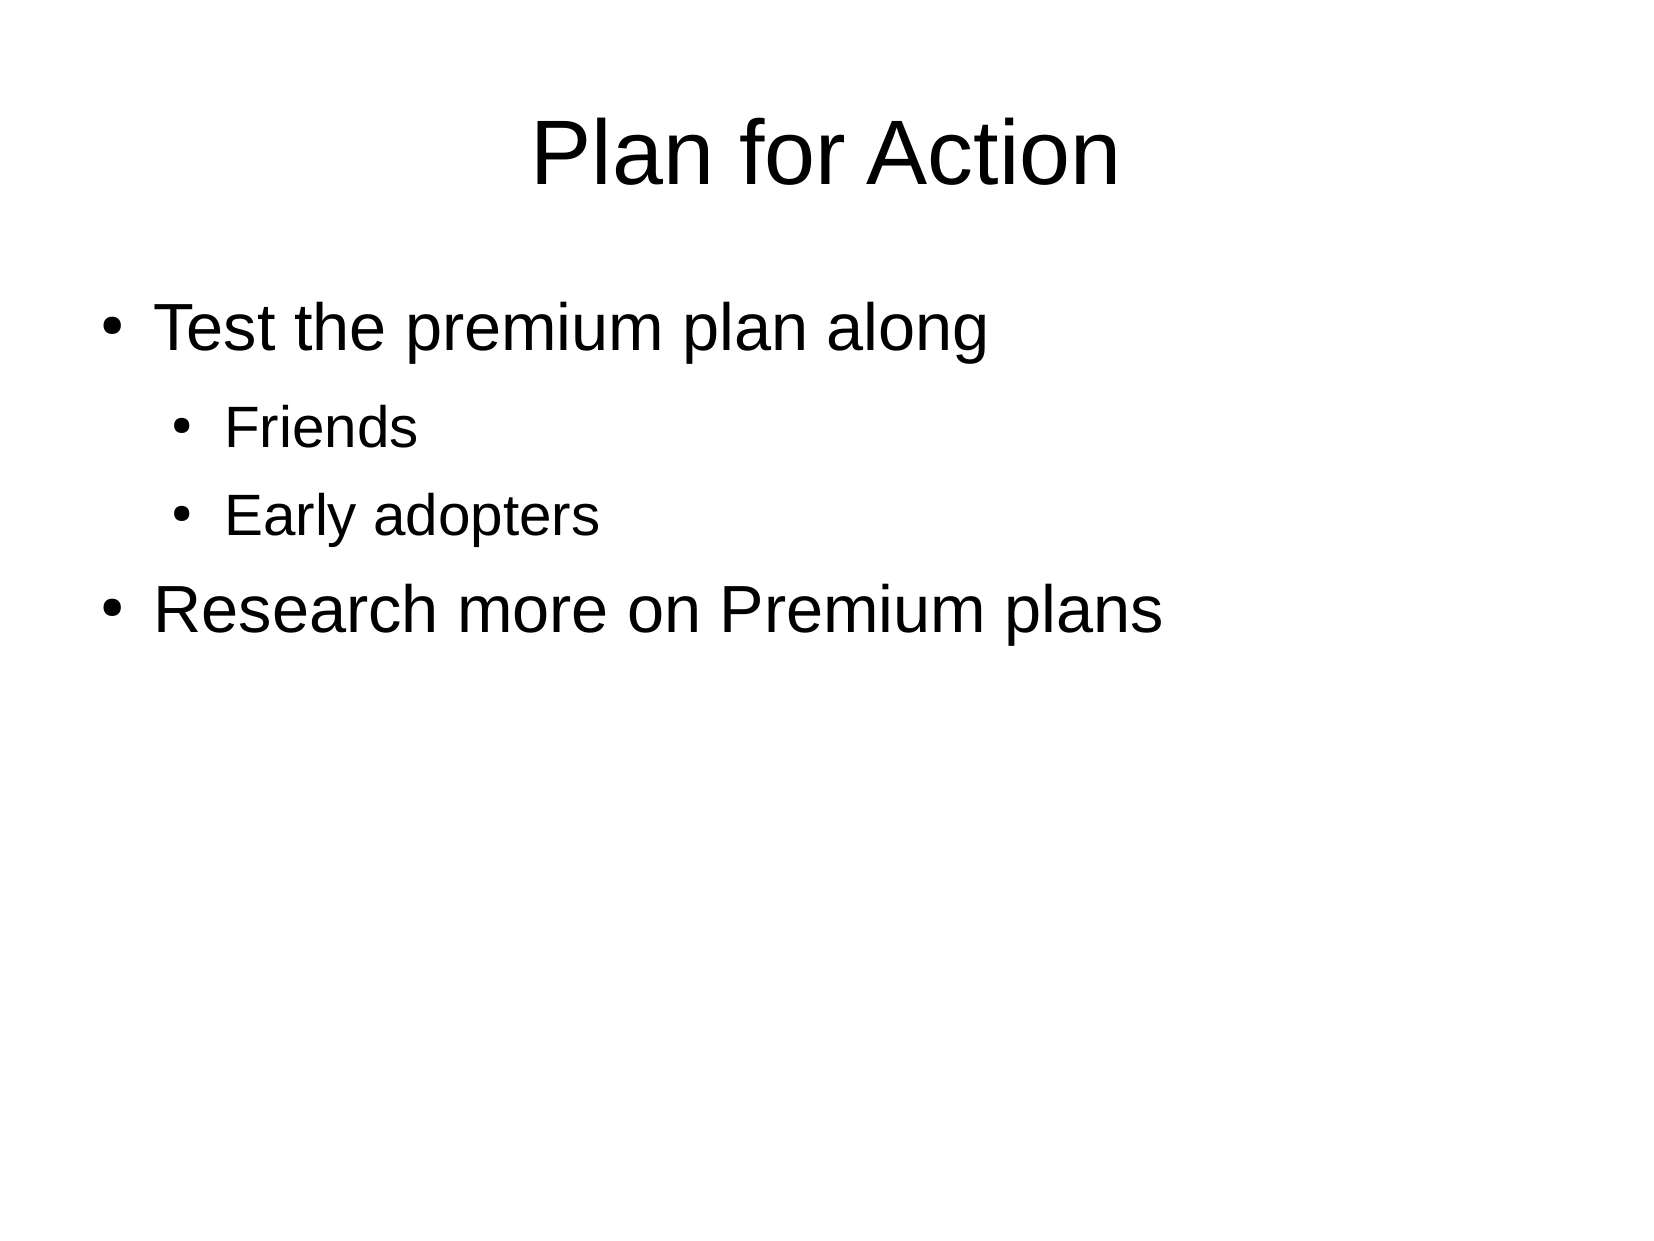

# Plan for Action
Test the premium plan along
Friends
Early adopters
Research more on Premium plans